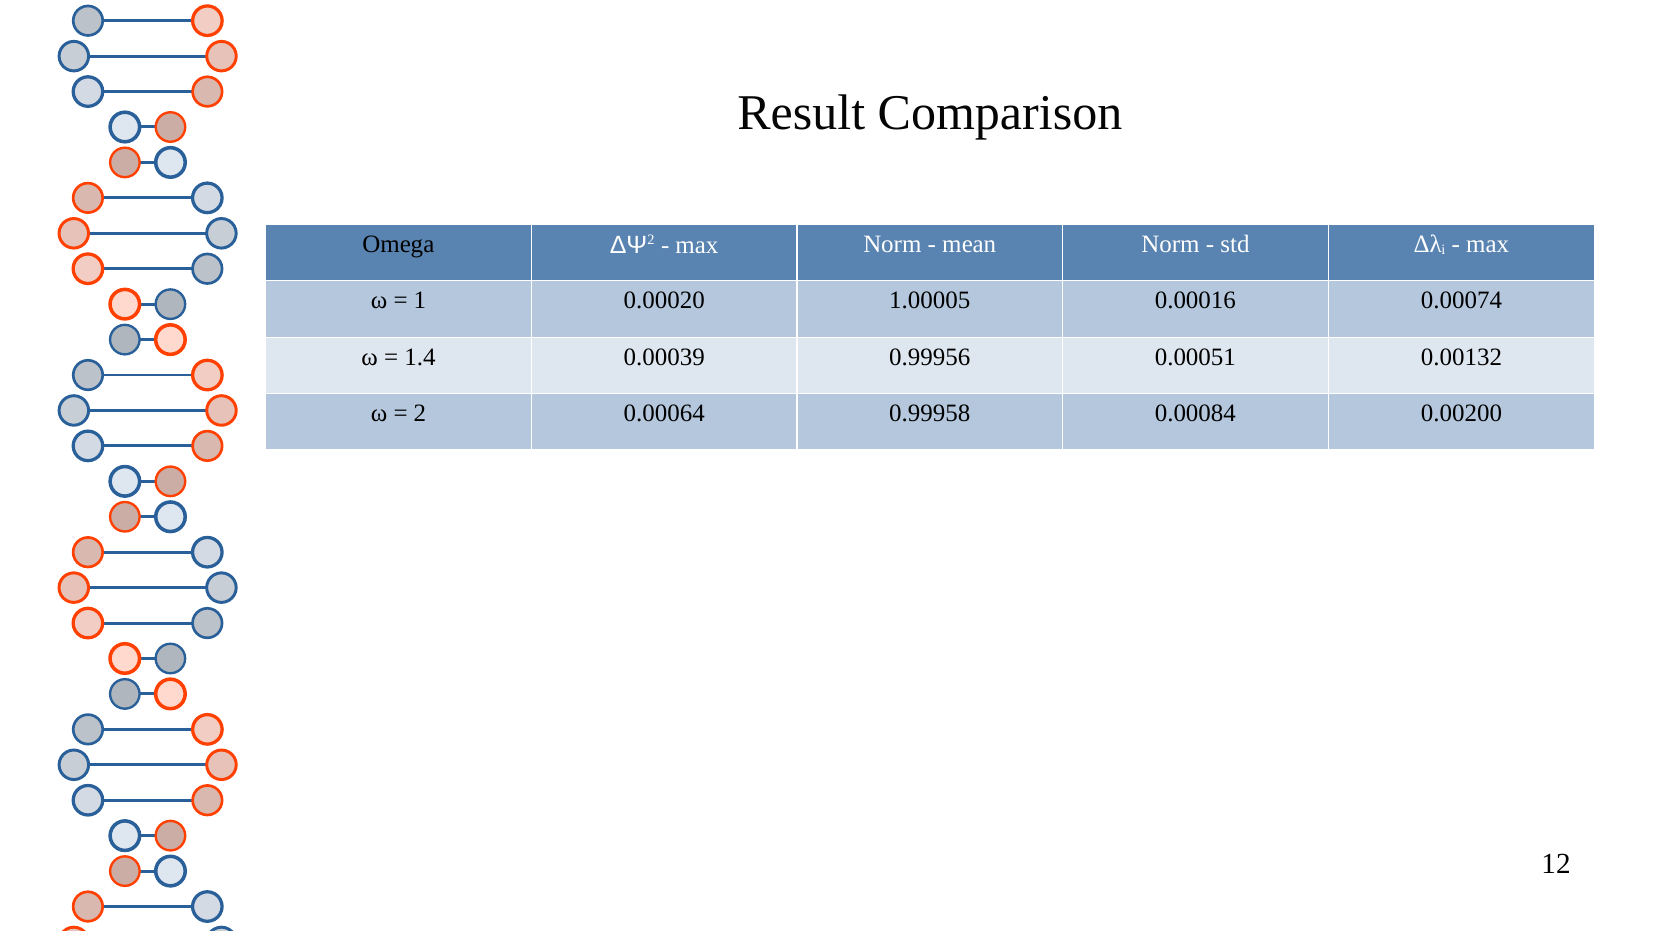

# Result Comparison
| Omega | ΔΨ2 - max | Norm - mean | Norm - std | Δλi - max |
| --- | --- | --- | --- | --- |
| ω = 1 | 0.00020 | 1.00005 | 0.00016 | 0.00074 |
| ω = 1.4 | 0.00039 | 0.99956 | 0.00051 | 0.00132 |
| ω = 2 | 0.00064 | 0.99958 | 0.00084 | 0.00200 |
12